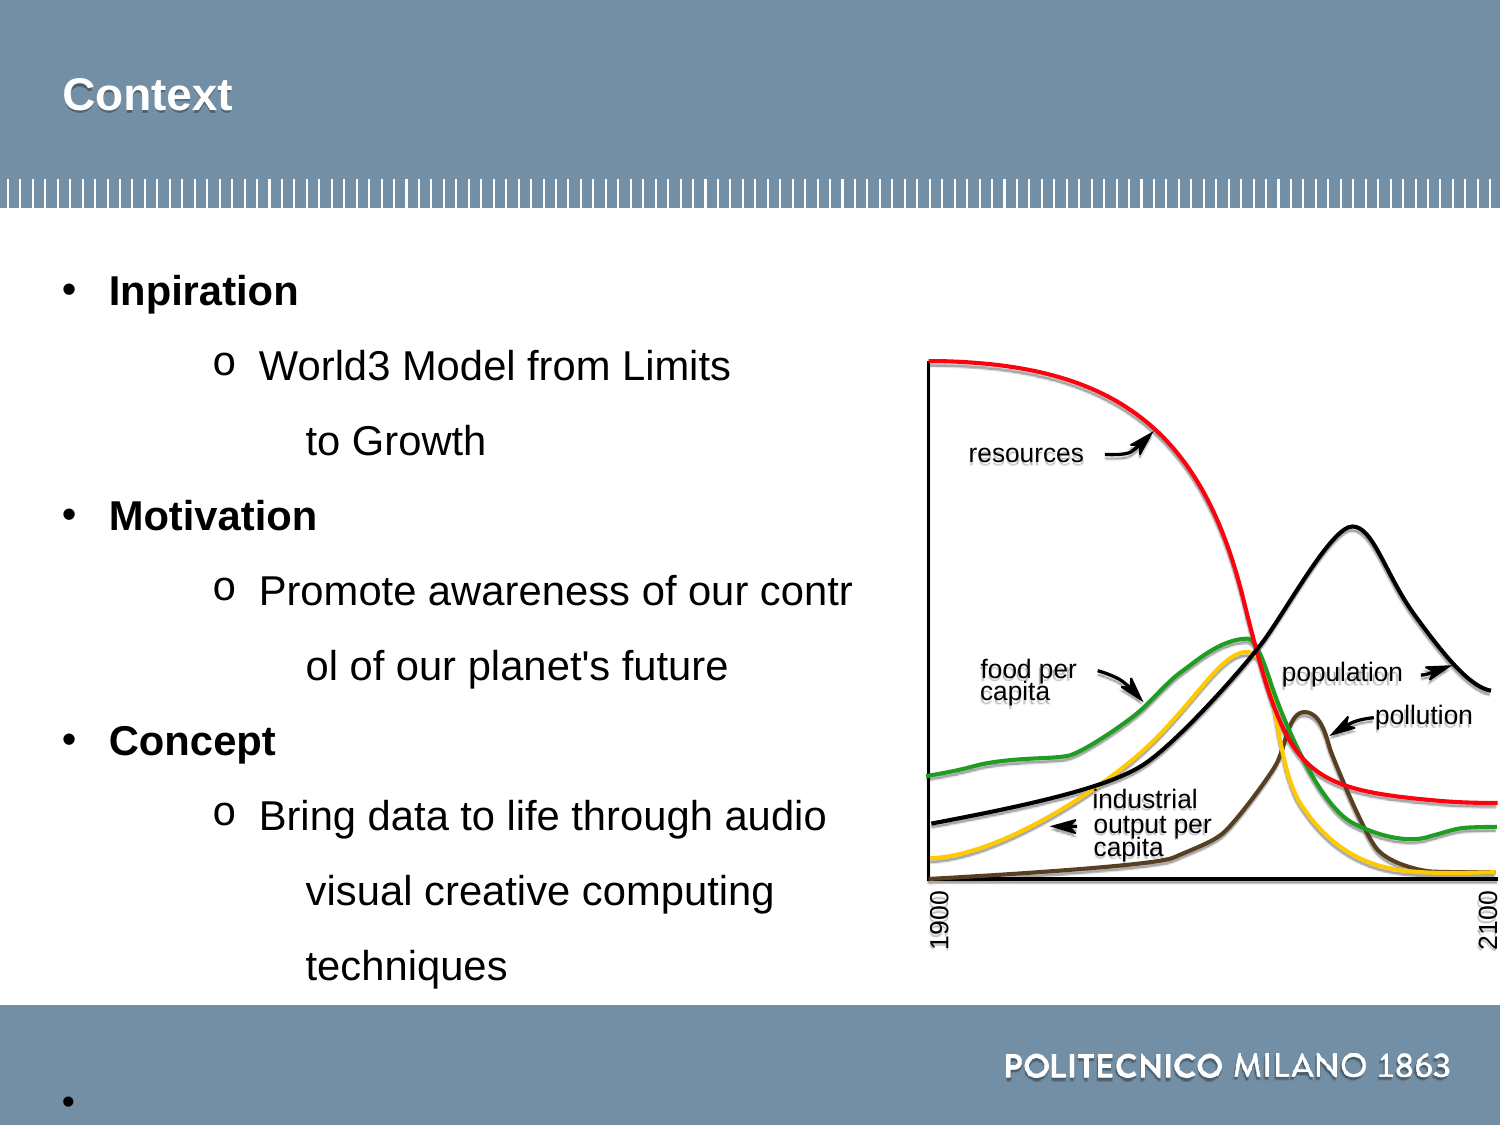

# Context
Inpiration
World3 Model from Limits to Growth
Motivation
Promote awareness of our control of our planet's future
Concept
Bring data to life through audio visual creative computing techniques